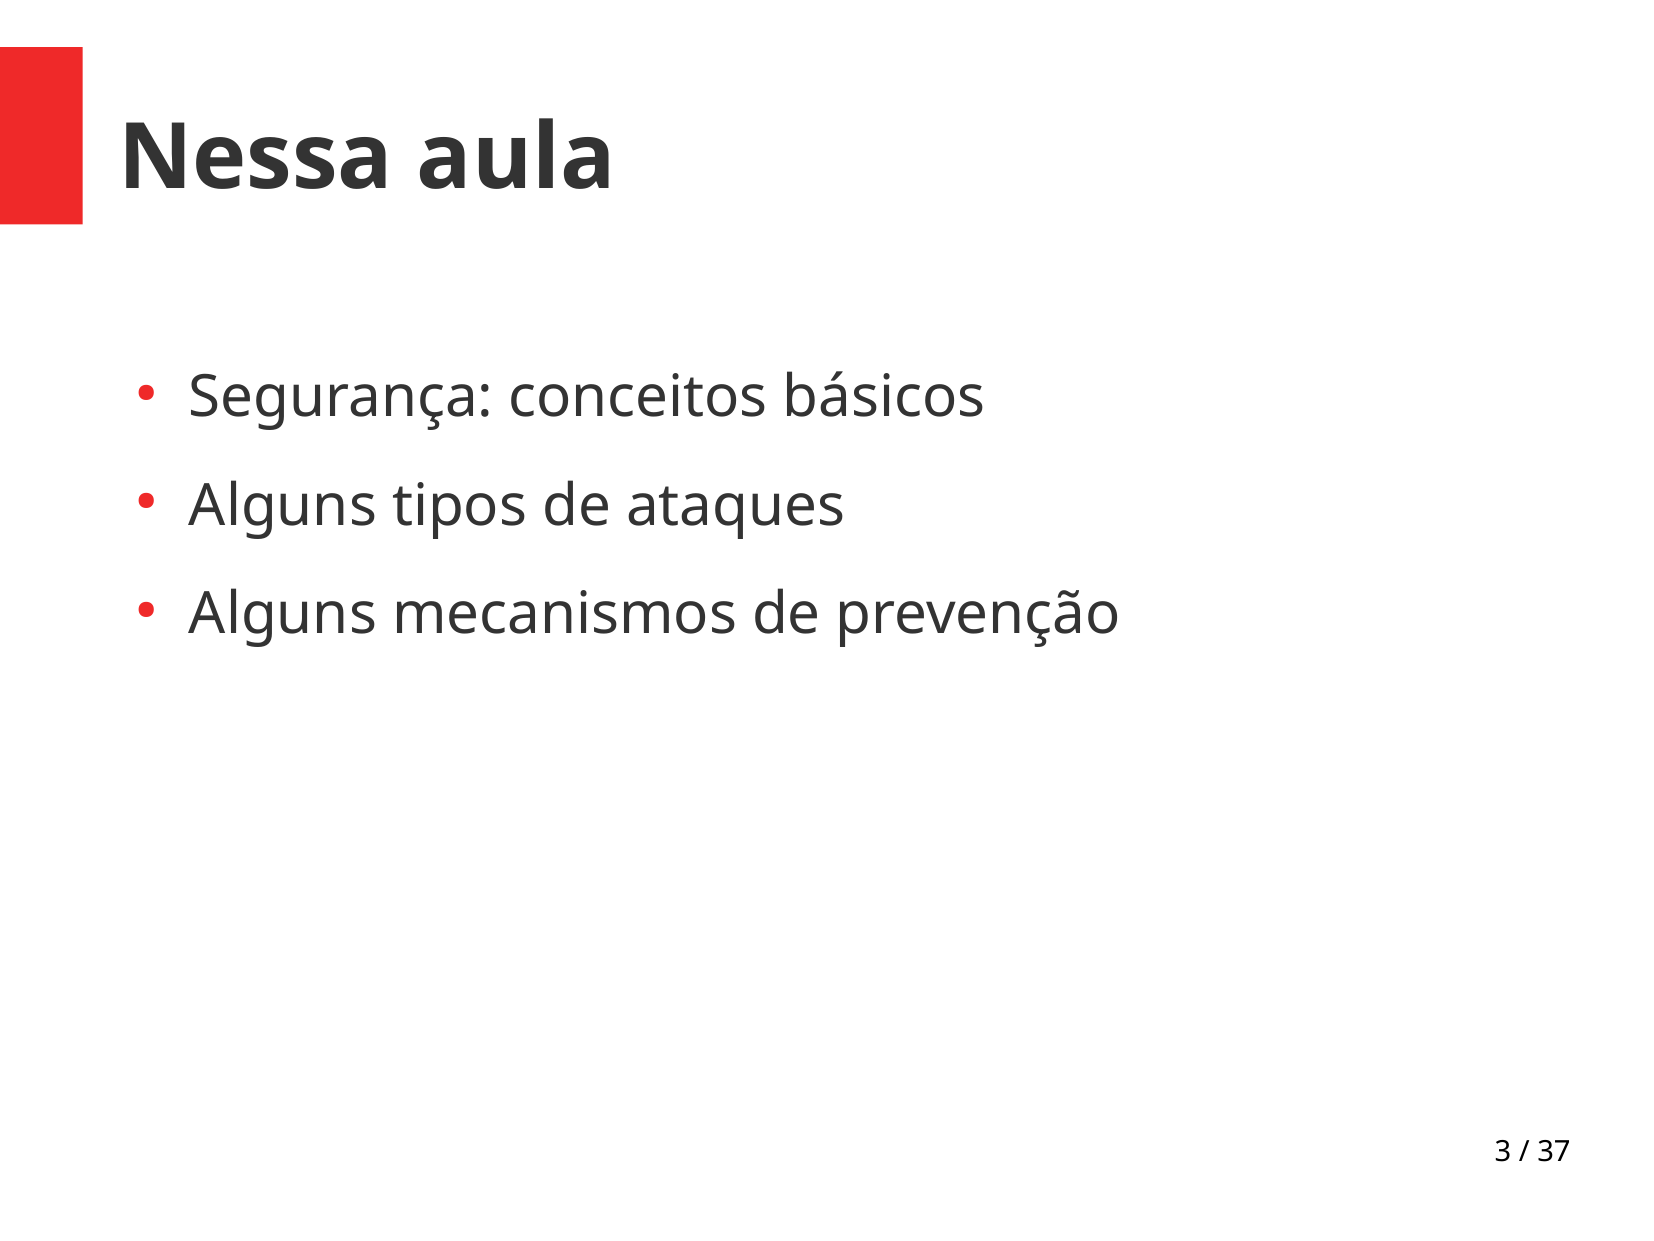

# Nessa aula
Segurança: conceitos básicos
Alguns tipos de ataques
Alguns mecanismos de prevenção
3